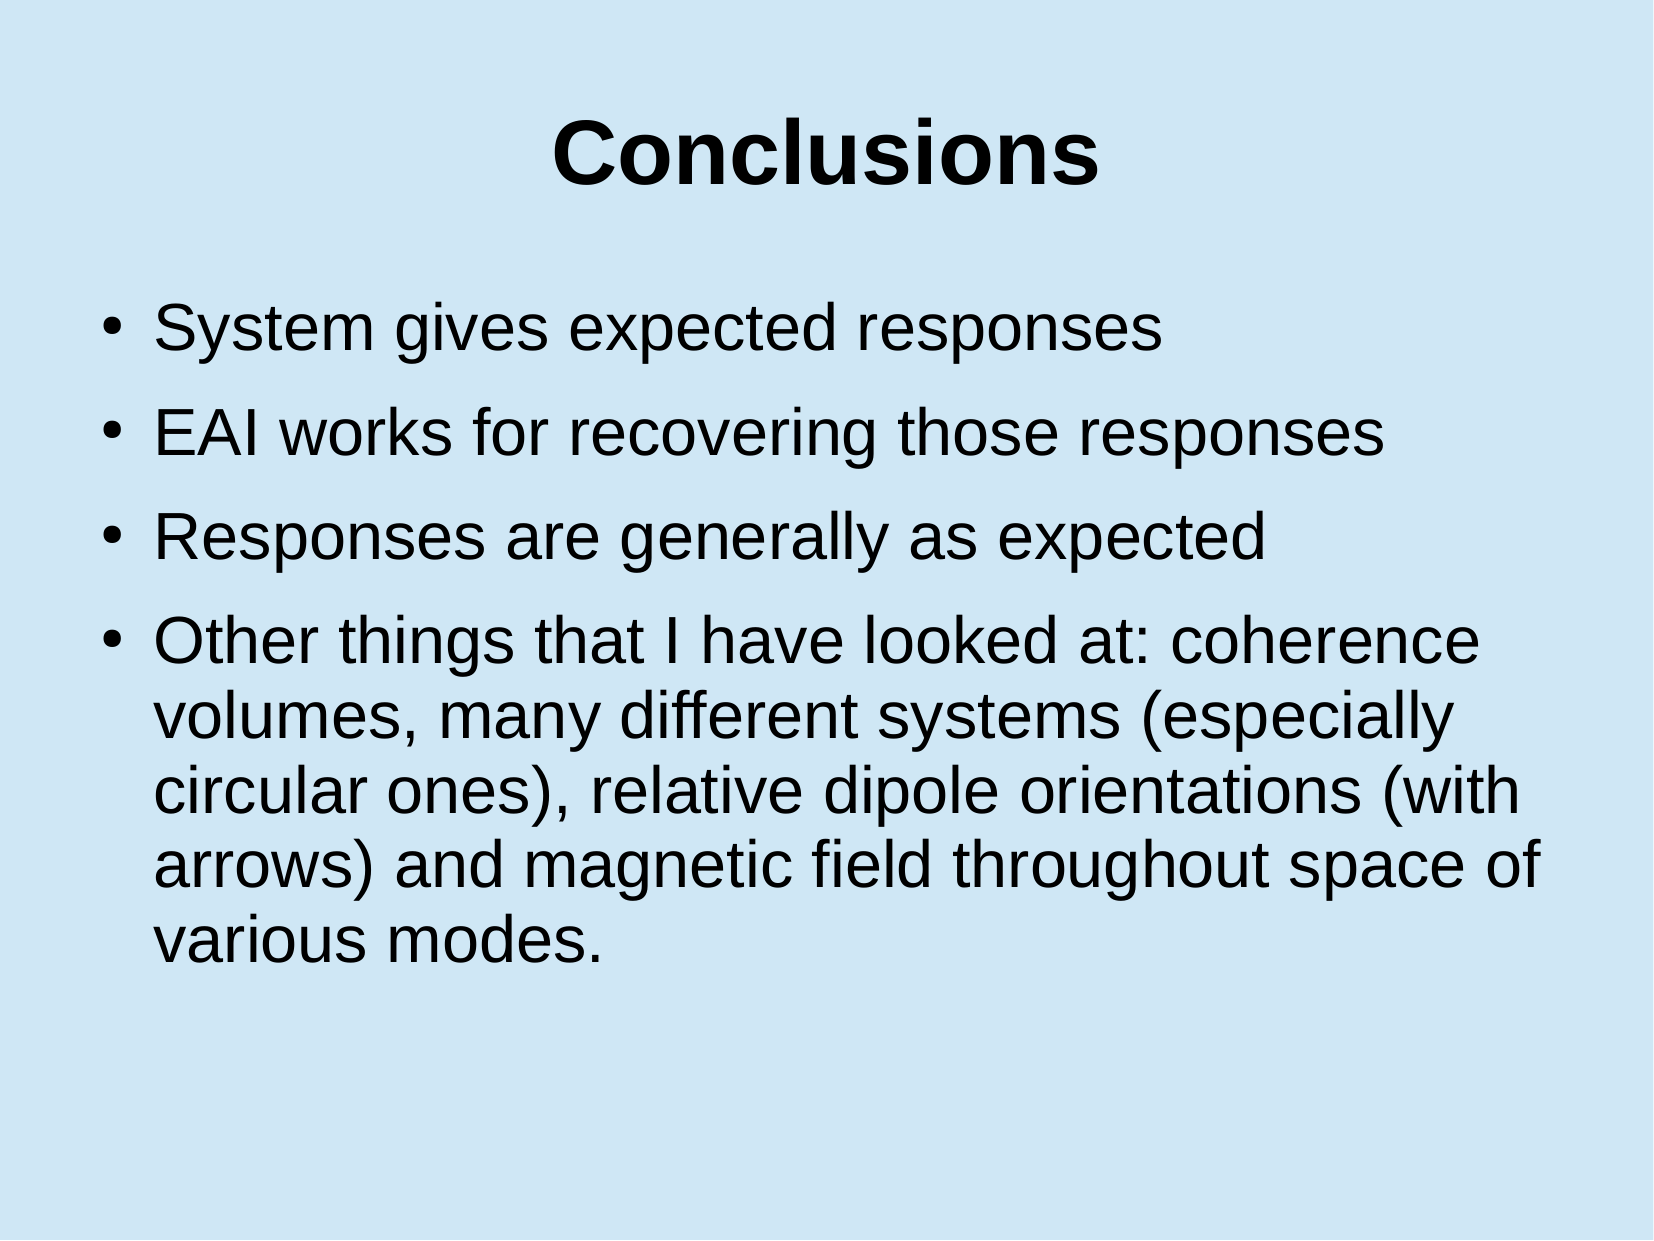

# Conclusions
System gives expected responses
EAI works for recovering those responses
Responses are generally as expected
Other things that I have looked at: coherence volumes, many different systems (especially circular ones), relative dipole orientations (with arrows) and magnetic field throughout space of various modes.